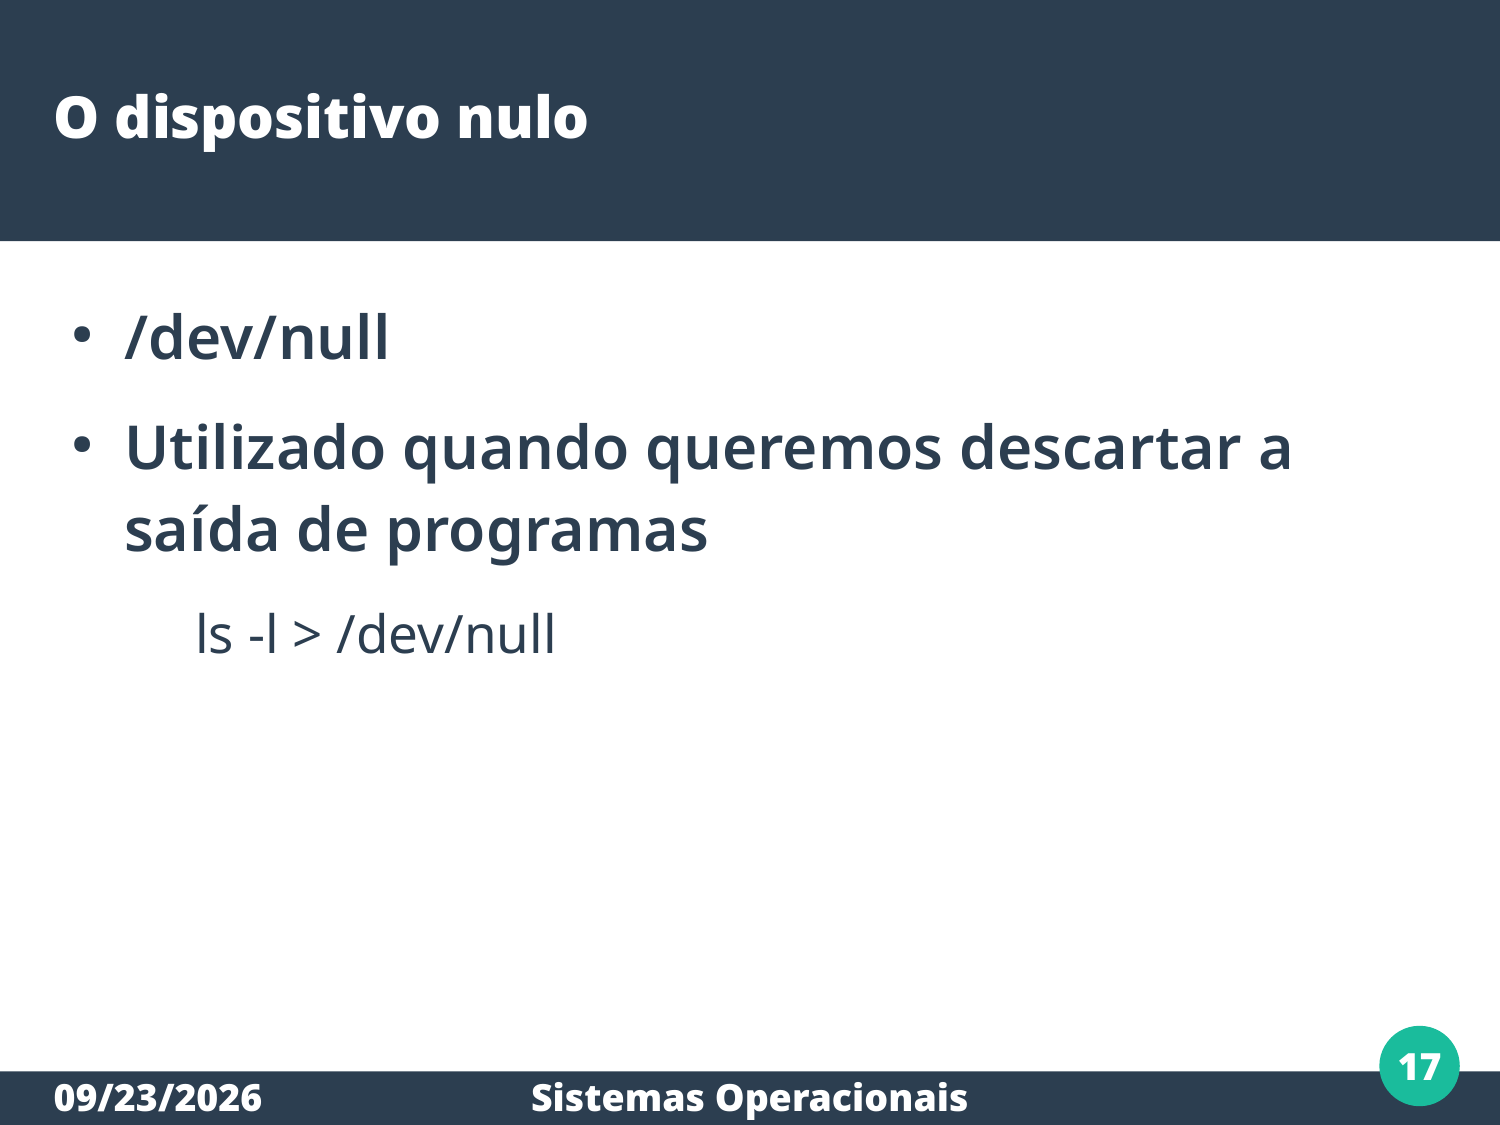

# O dispositivo nulo
/dev/null
Utilizado quando queremos descartar a saída de programas
ls -l > /dev/null
17
Sistemas Operacionais